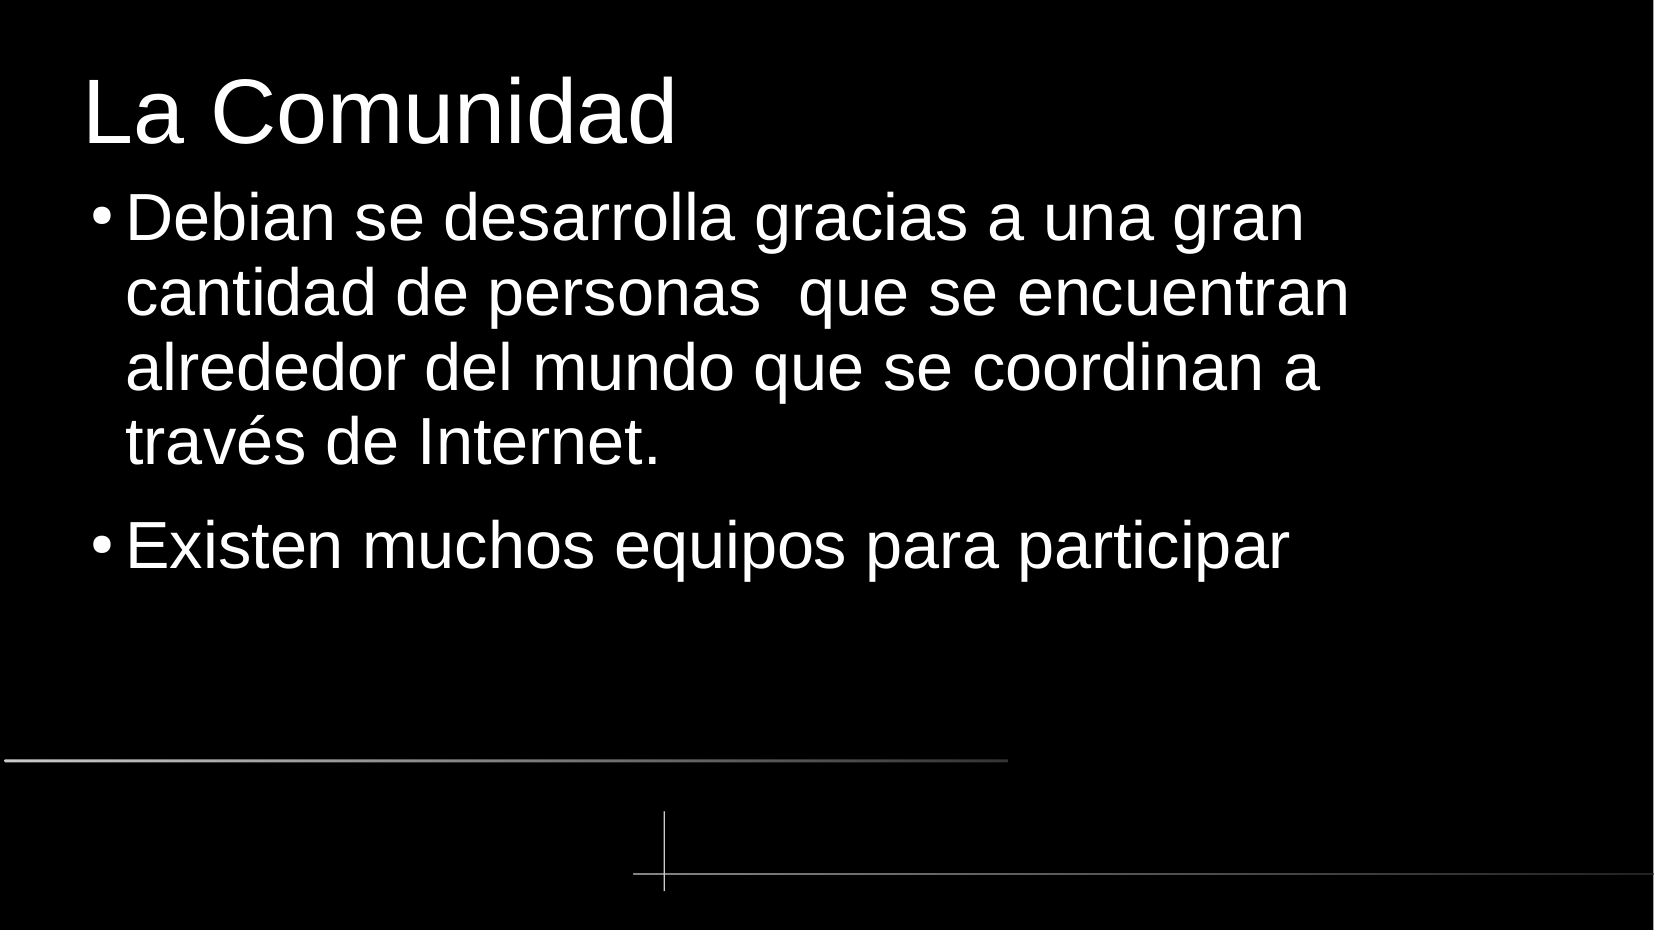

# La Comunidad
Debian se desarrolla gracias a una gran cantidad de personas que se encuentran alrededor del mundo que se coordinan a través de Internet.
Existen muchos equipos para participar